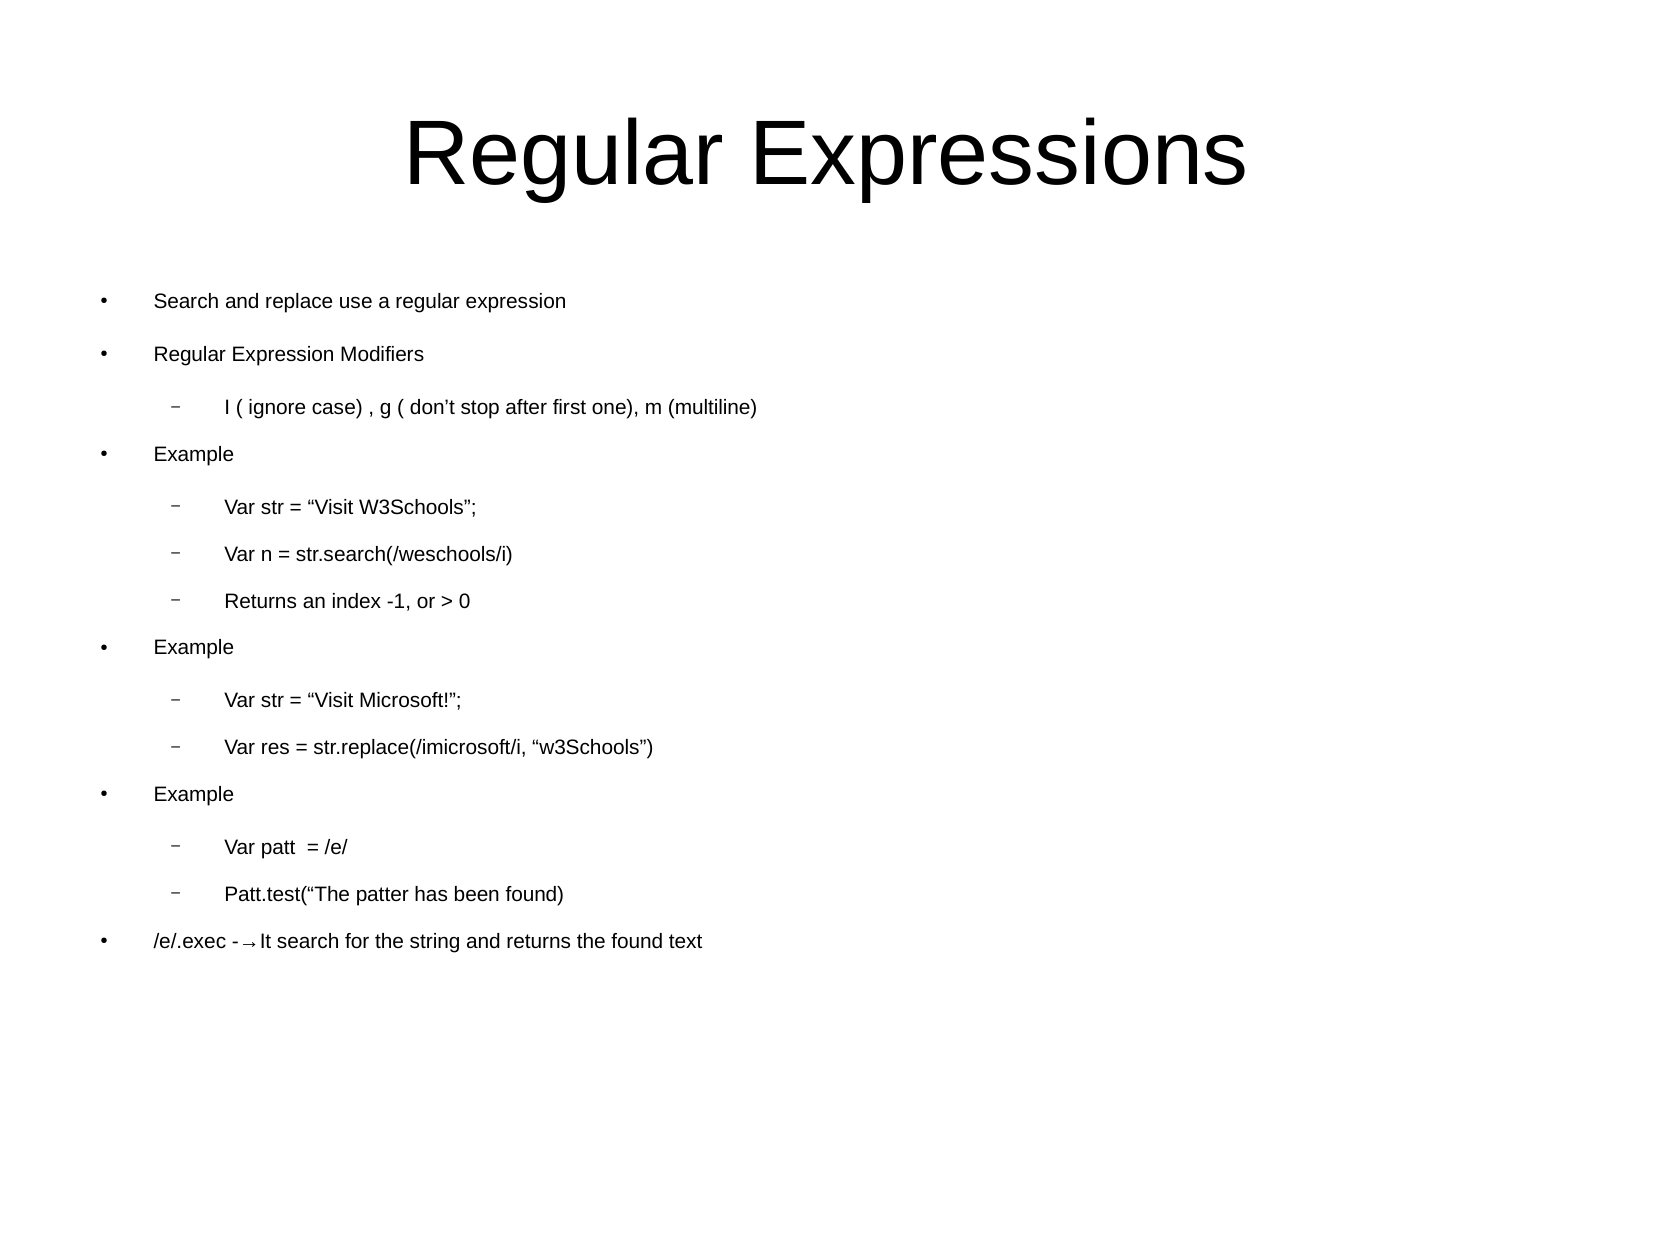

# Regular Expressions
Search and replace use a regular expression
Regular Expression Modifiers
I ( ignore case) , g ( don’t stop after first one), m (multiline)
Example
Var str = “Visit W3Schools”;
Var n = str.search(/weschools/i)
Returns an index -1, or > 0
Example
Var str = “Visit Microsoft!”;
Var res = str.replace(/imicrosoft/i, “w3Schools”)
Example
Var patt = /e/
Patt.test(“The patter has been found)
/e/.exec -→It search for the string and returns the found text